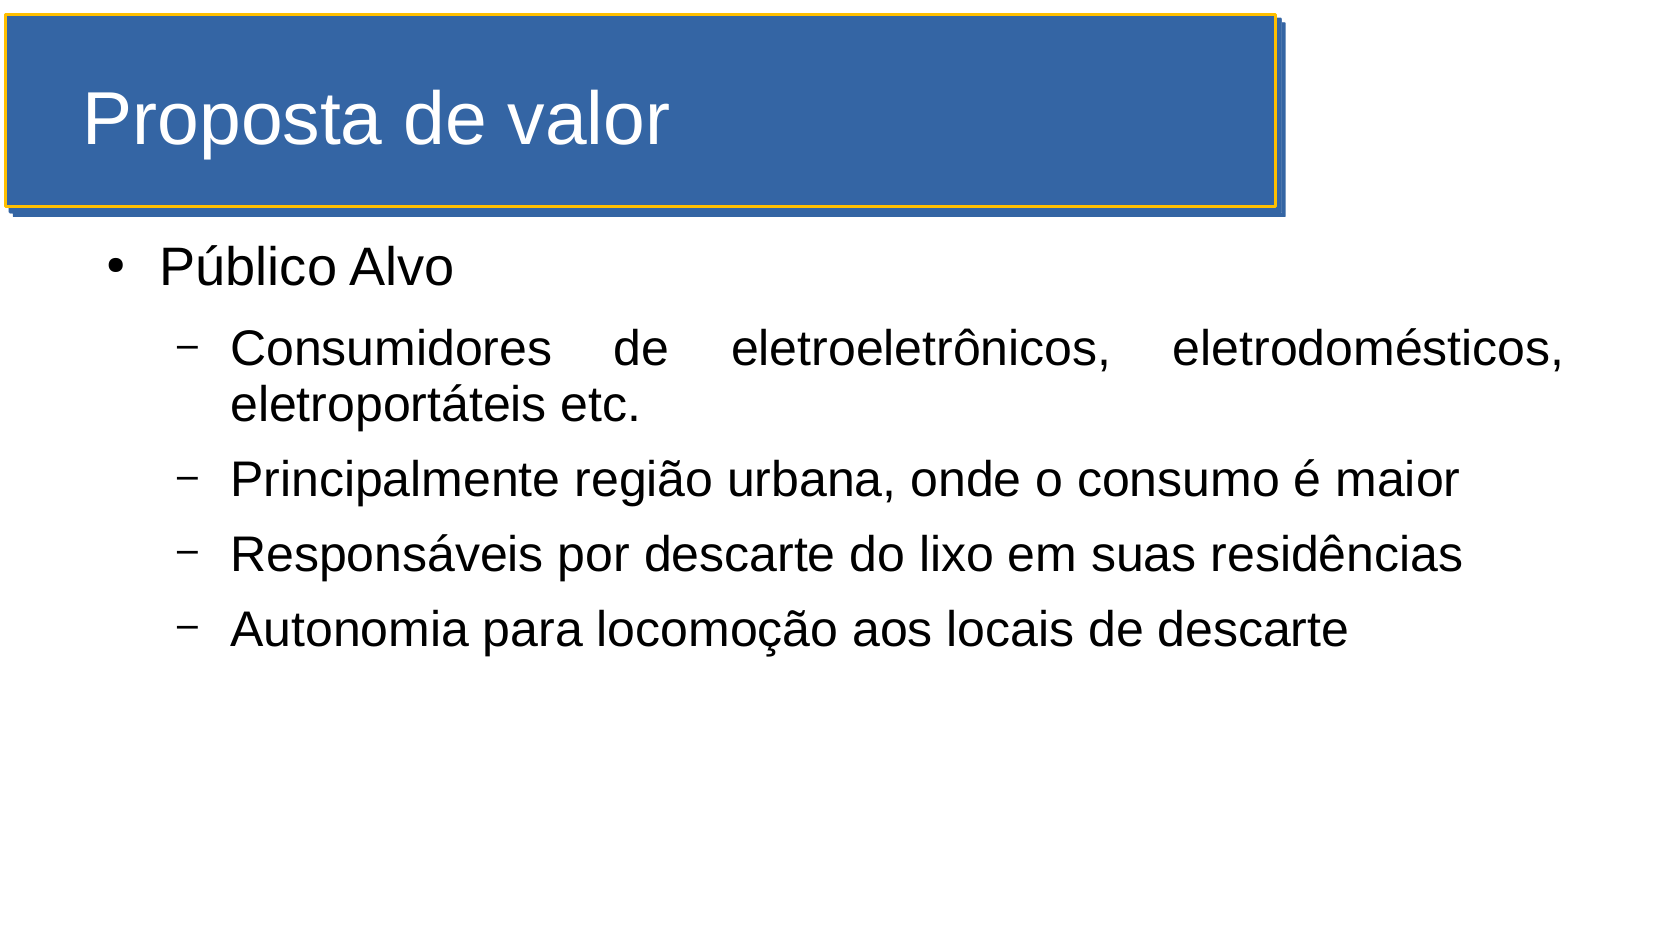

# Proposta de valor
Público Alvo
Consumidores de eletroeletrônicos, eletrodomésticos, eletroportáteis etc.
Principalmente região urbana, onde o consumo é maior
Responsáveis por descarte do lixo em suas residências
Autonomia para locomoção aos locais de descarte